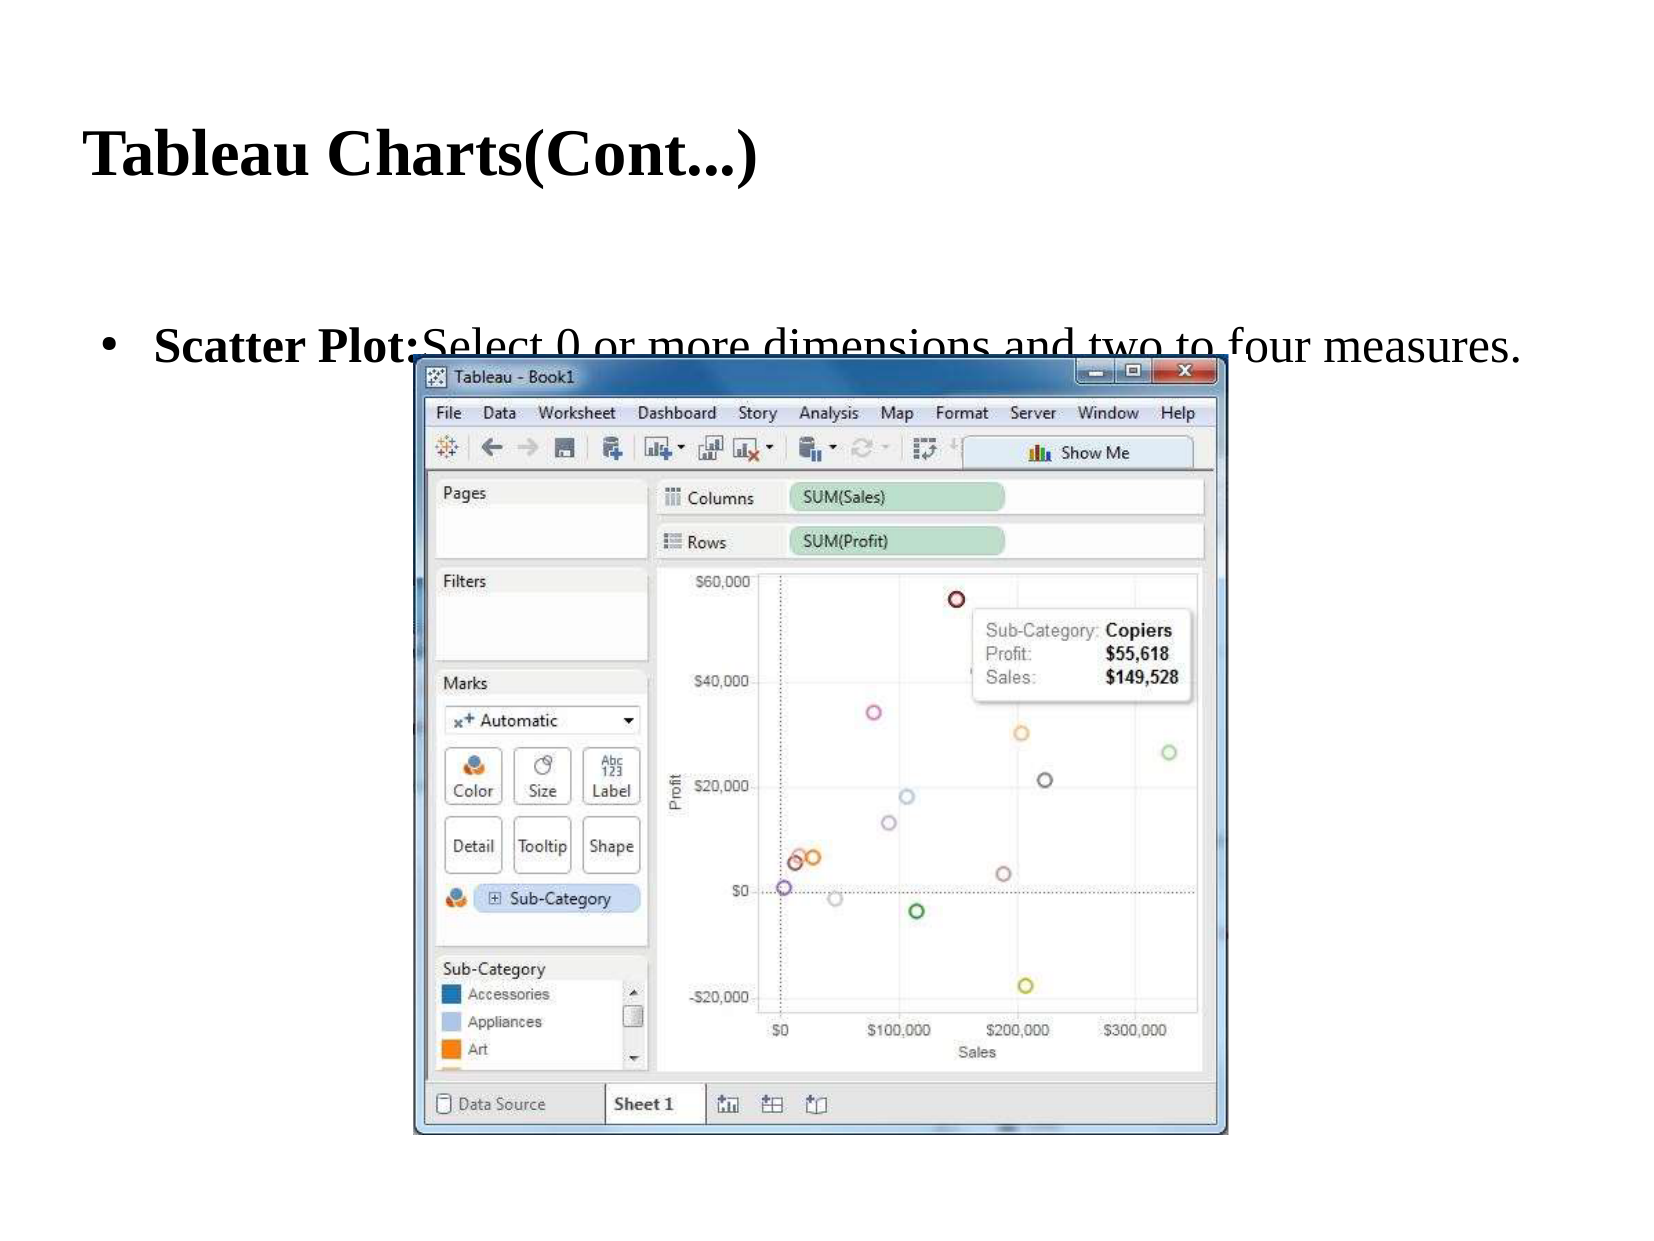

# Tableau Charts(Cont...)
Scatter Plot:Select 0 or more dimensions and two to four measures.